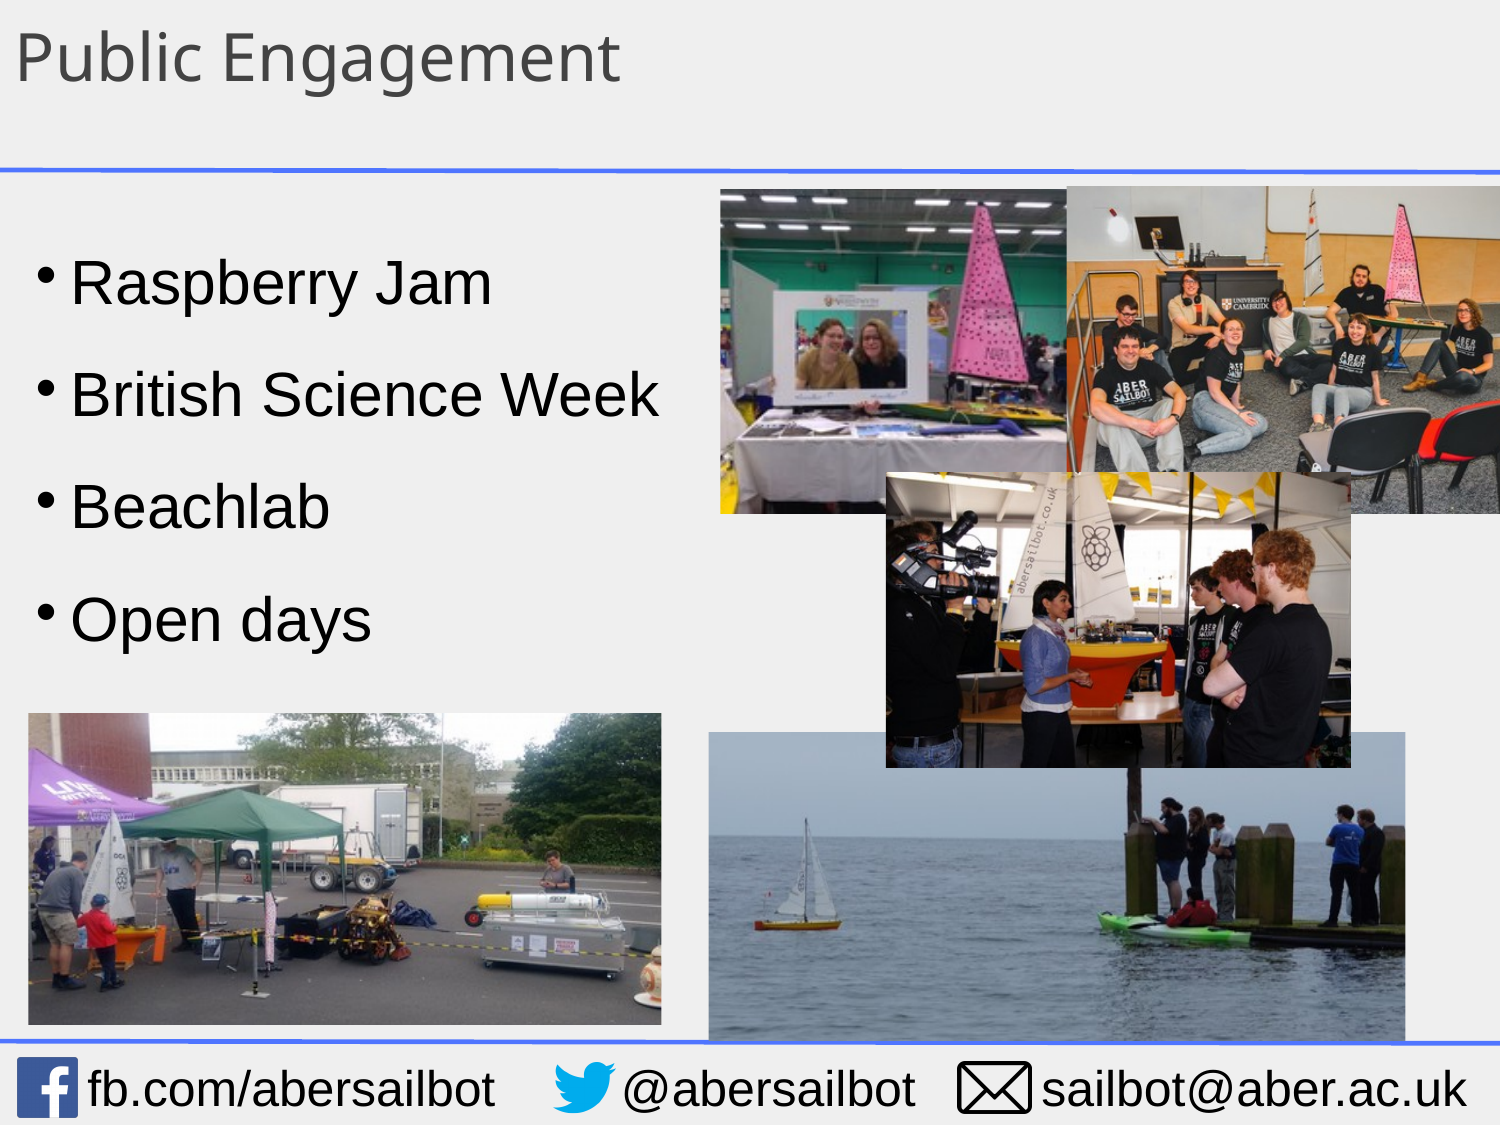

Public Engagement
Raspberry Jam
British Science Week
Beachlab
Open days
 fb.com/abersailbot @abersailbot sailbot@aber.ac.uk